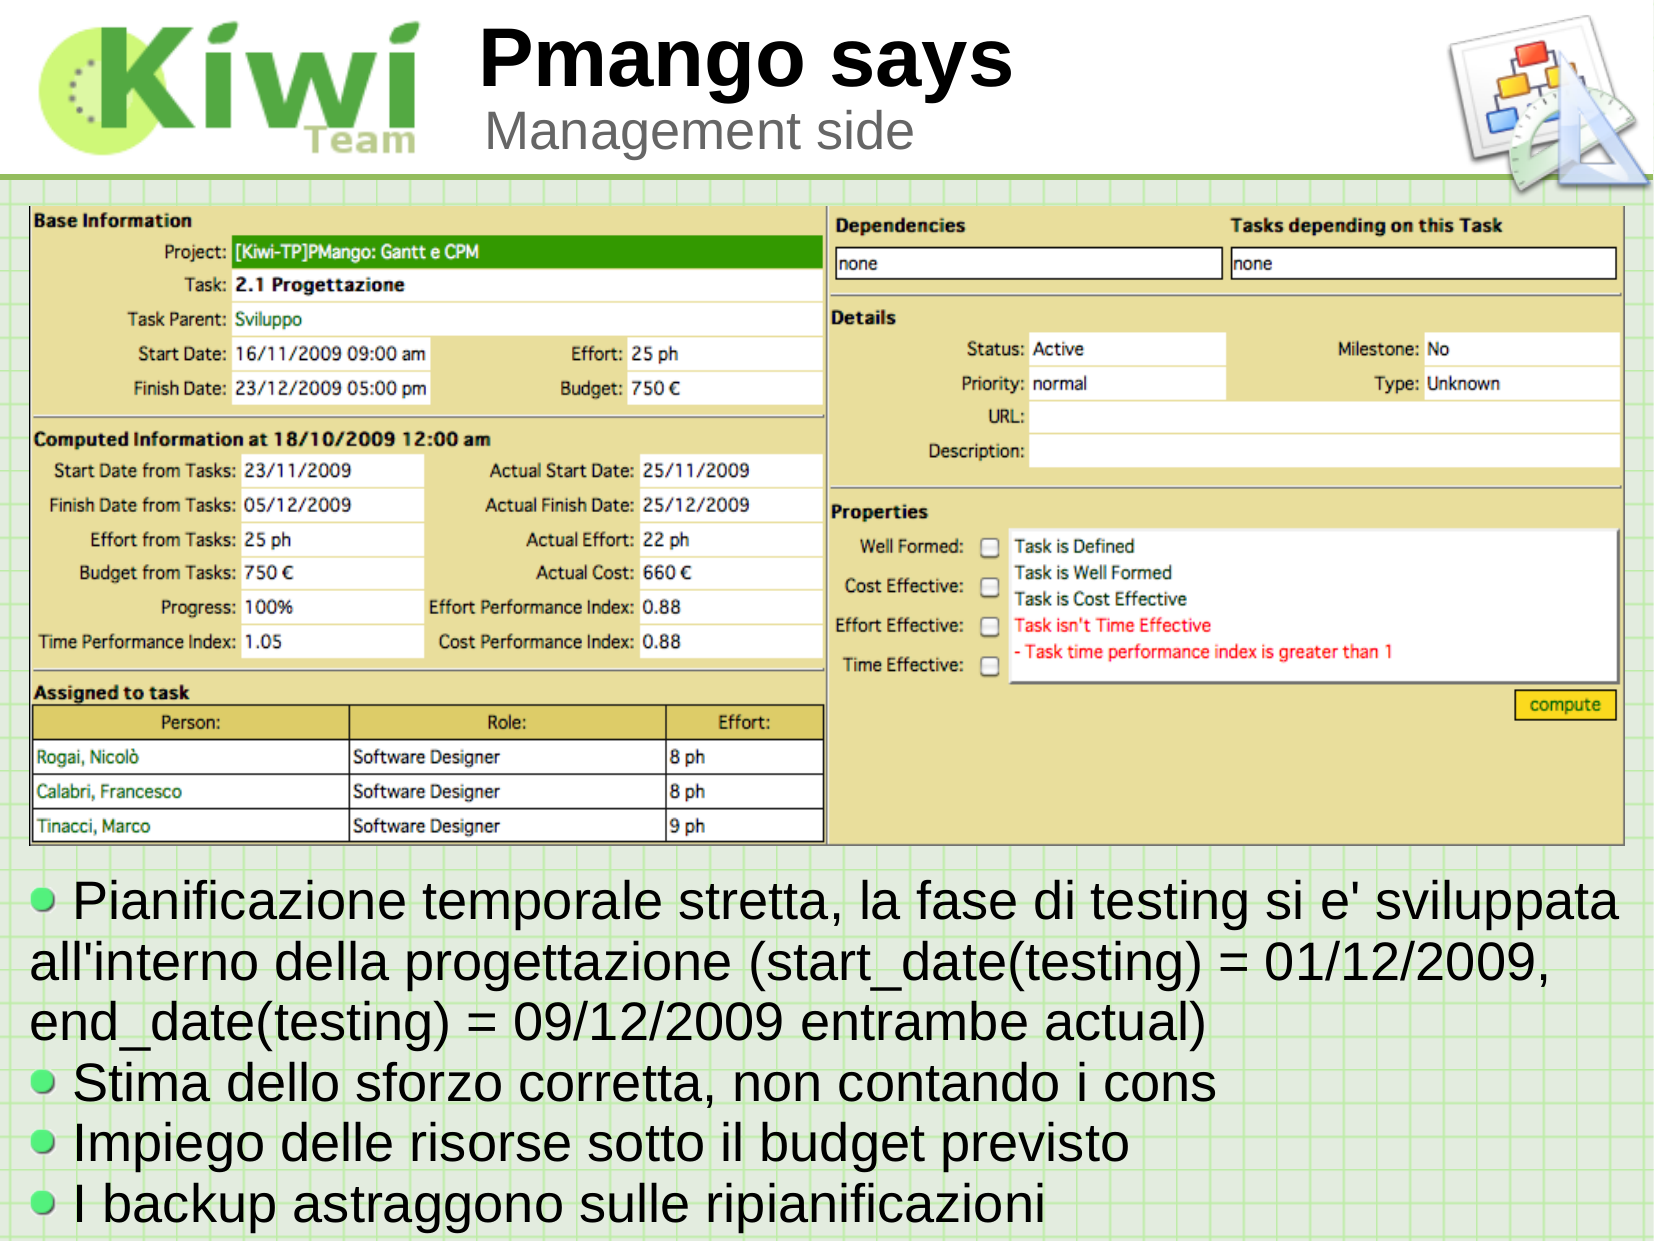

# Pmango says
Management side
 Pianificazione temporale stretta, la fase di testing si e' sviluppata all'interno della progettazione (start_date(testing) = 01/12/2009, end_date(testing) = 09/12/2009 entrambe actual)
 Stima dello sforzo corretta, non contando i cons
 Impiego delle risorse sotto il budget previsto
 I backup astraggono sulle ripianificazioni